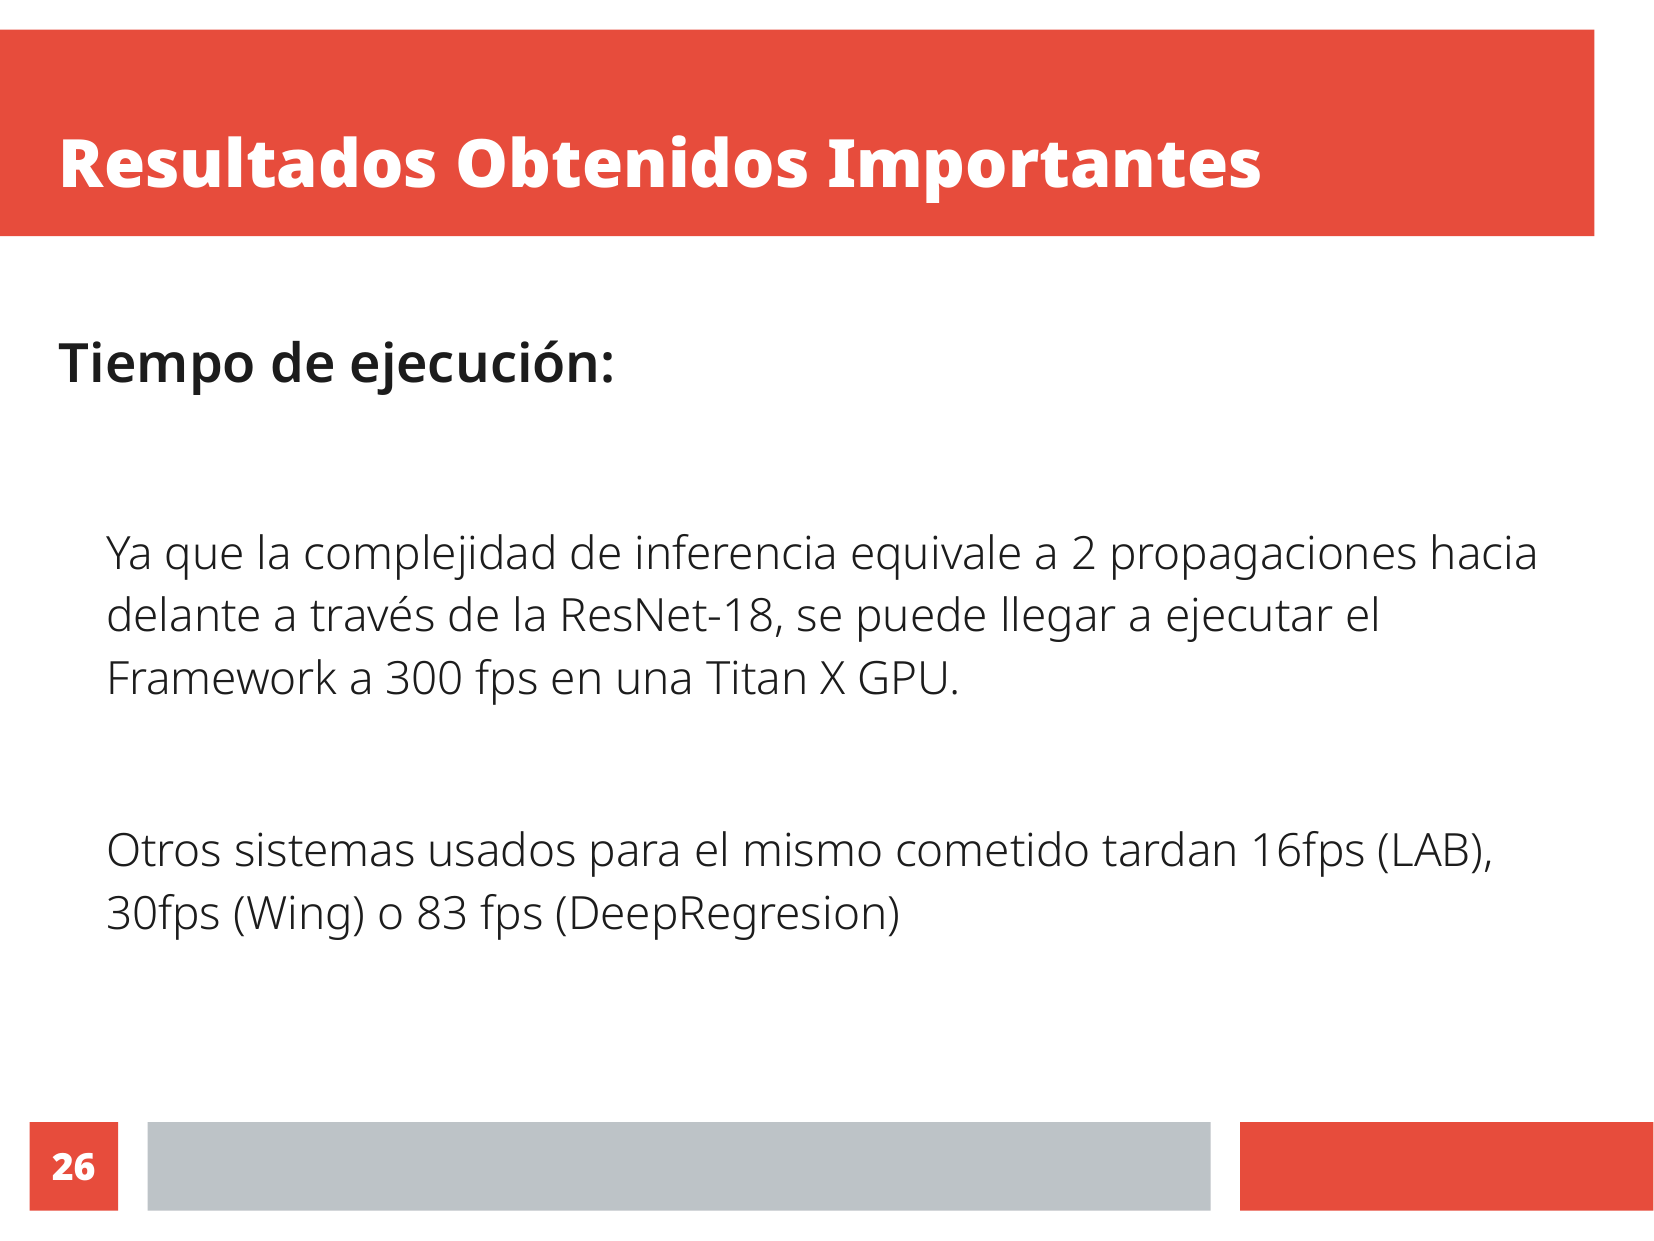

# Resultados Obtenidos Importantes
Tiempo de ejecución:
Ya que la complejidad de inferencia equivale a 2 propagaciones hacia delante a través de la ResNet-18, se puede llegar a ejecutar el Framework a 300 fps en una Titan X GPU.
Otros sistemas usados para el mismo cometido tardan 16fps (LAB), 30fps (Wing) o 83 fps (DeepRegresion)
26